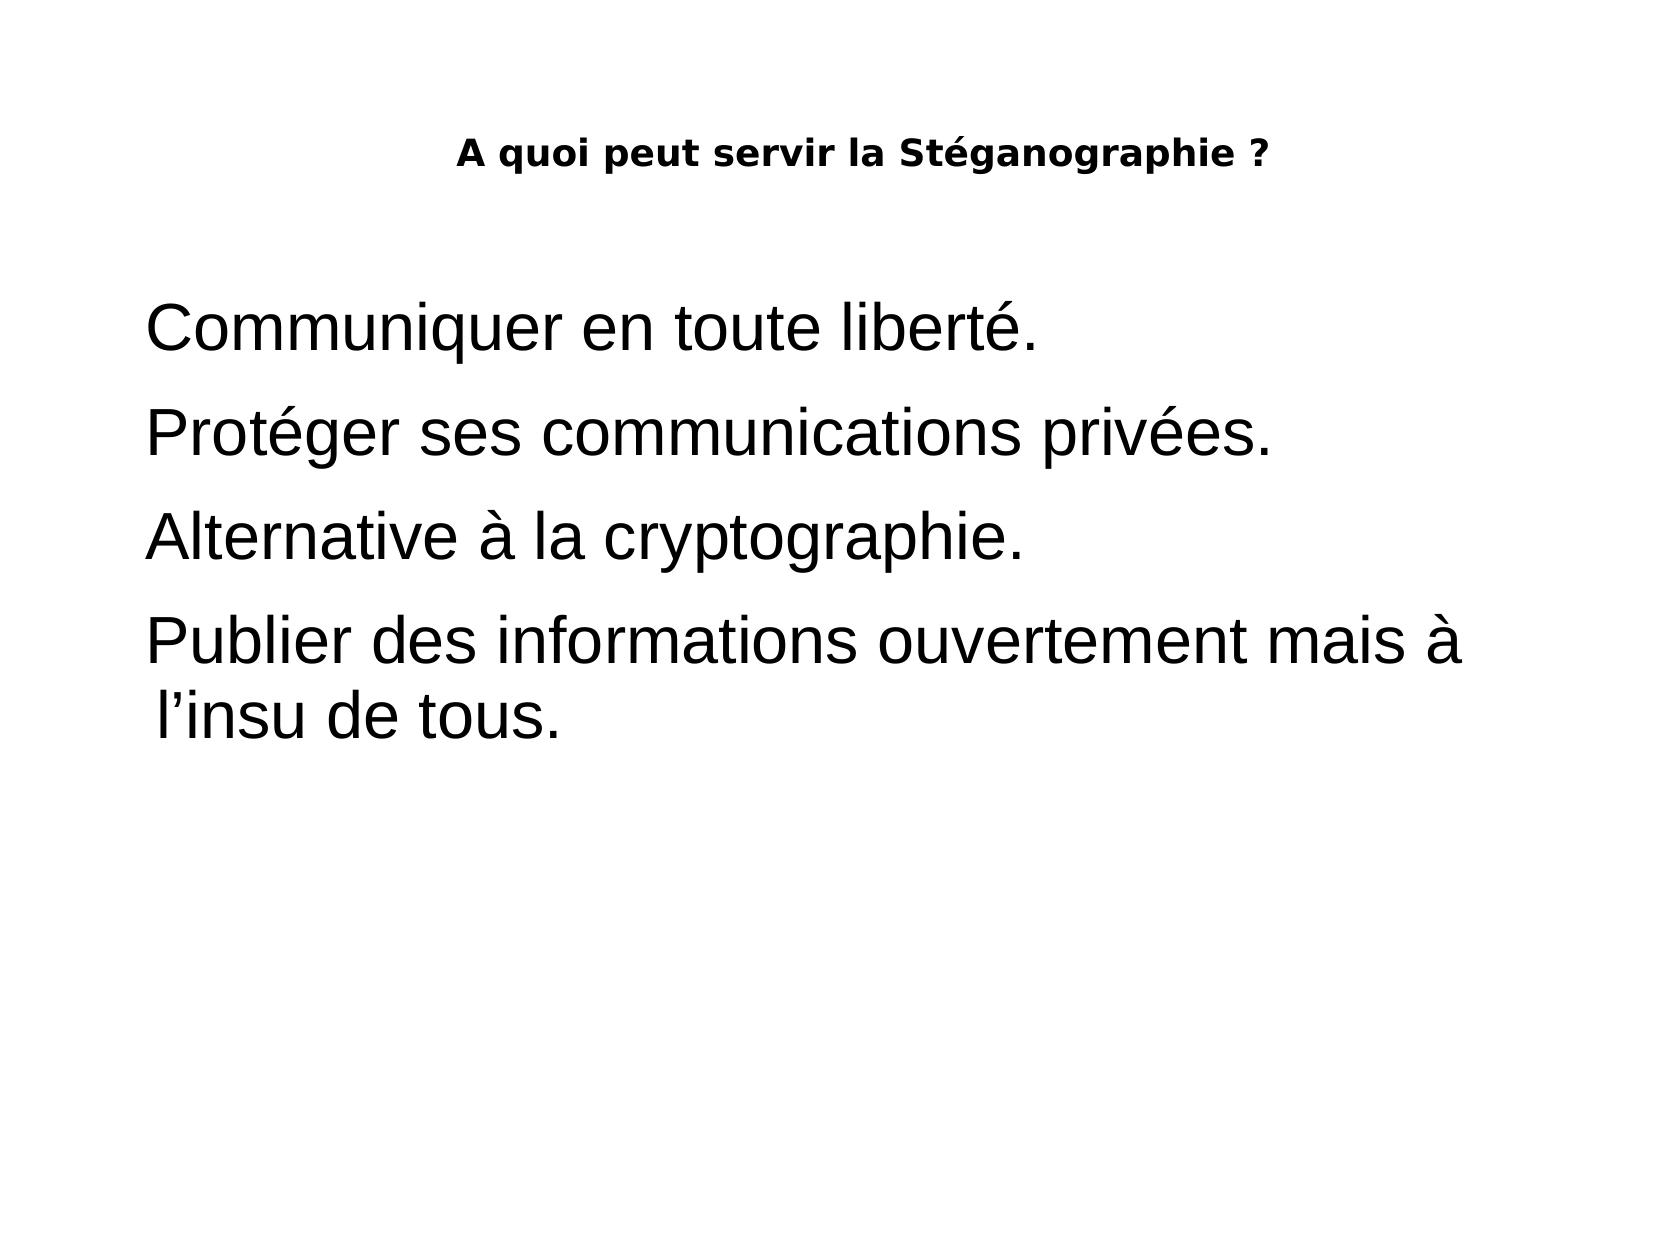

# A quoi peut servir la Stéganographie ?
 Communiquer en toute liberté.
 Protéger ses communications privées.
 Alternative à la cryptographie.
 Publier des informations ouvertement mais à l’insu de tous.